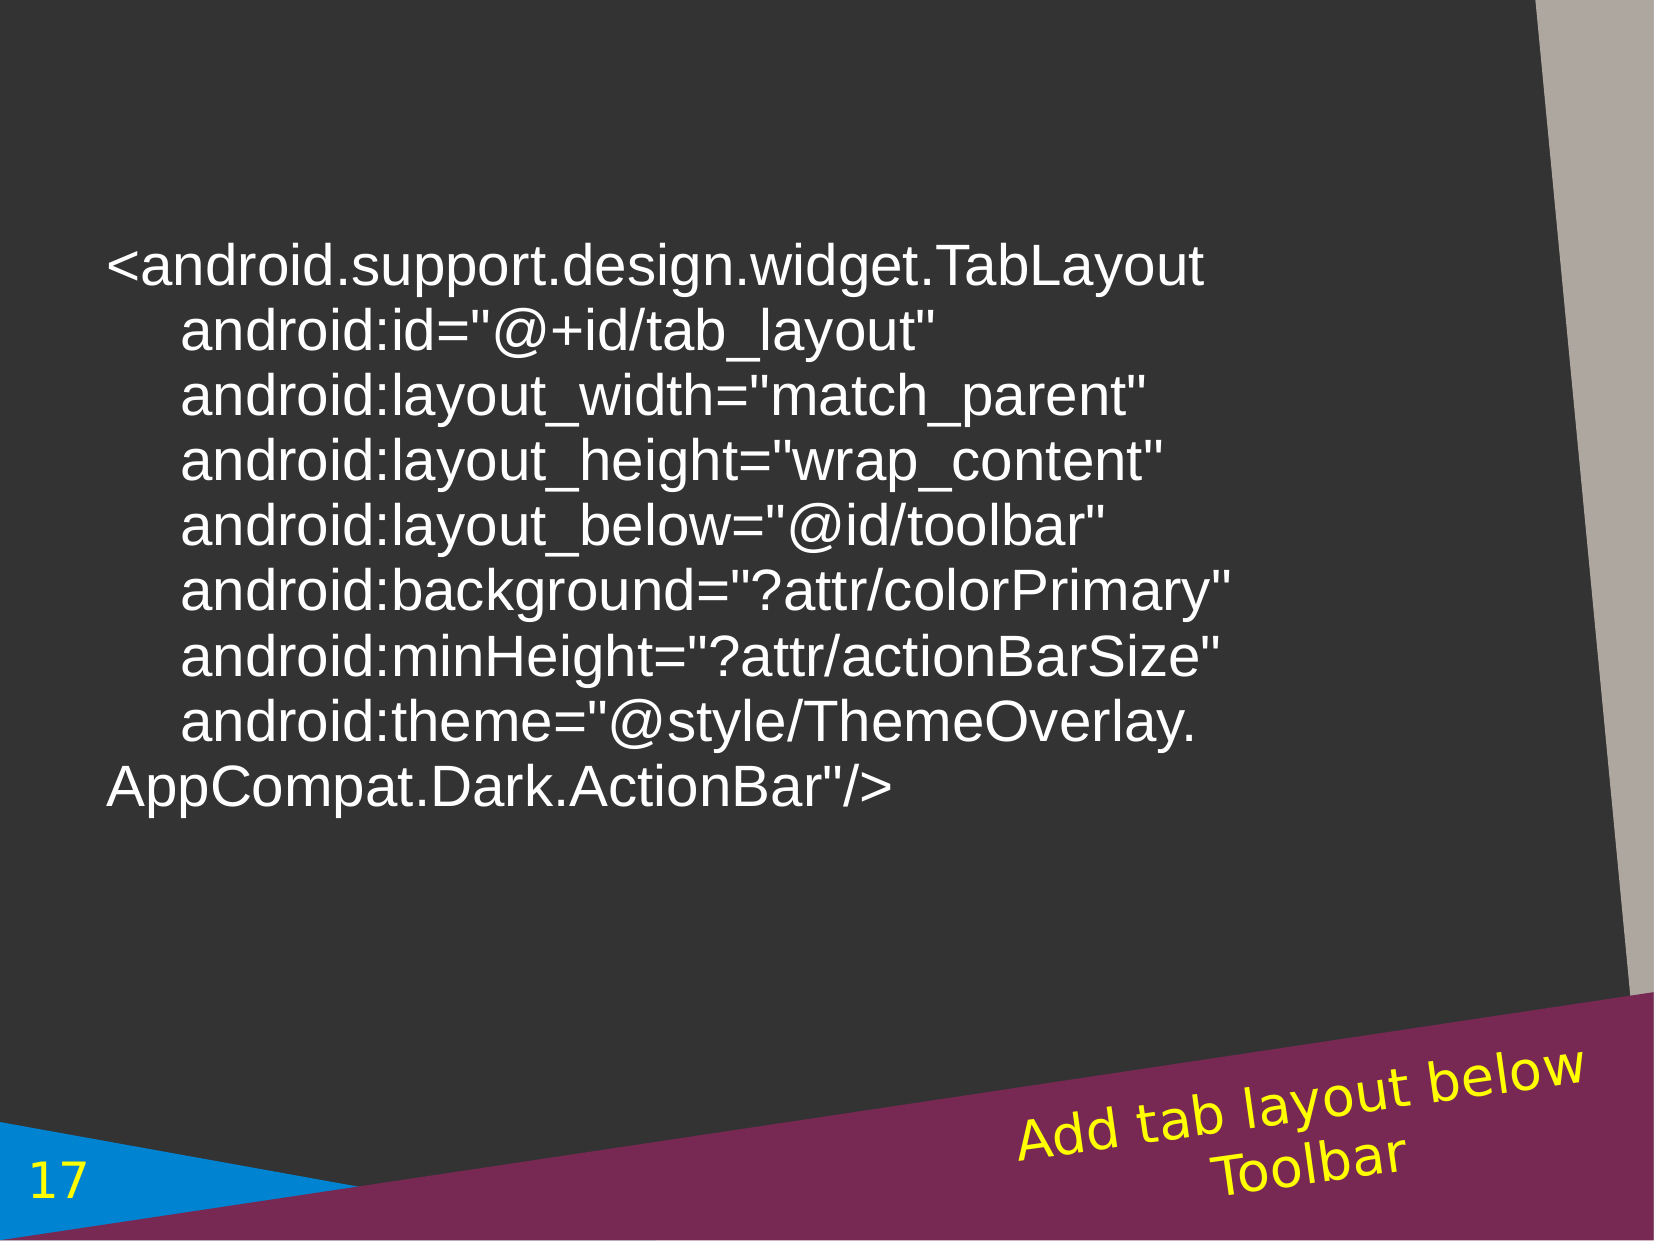

<android.support.design.widget.TabLayout 					android:id="@+id/tab_layout" 									android:layout_width="match_parent" 						android:layout_height="wrap_content" 					android:layout_below="@id/toolbar" 						android:background="?attr/colorPrimary" 					android:minHeight="?attr/actionBarSize" 		 			android:theme="@style/ThemeOverlay. AppCompat.Dark.ActionBar"/>
# Add tab layout below Toolbar
17